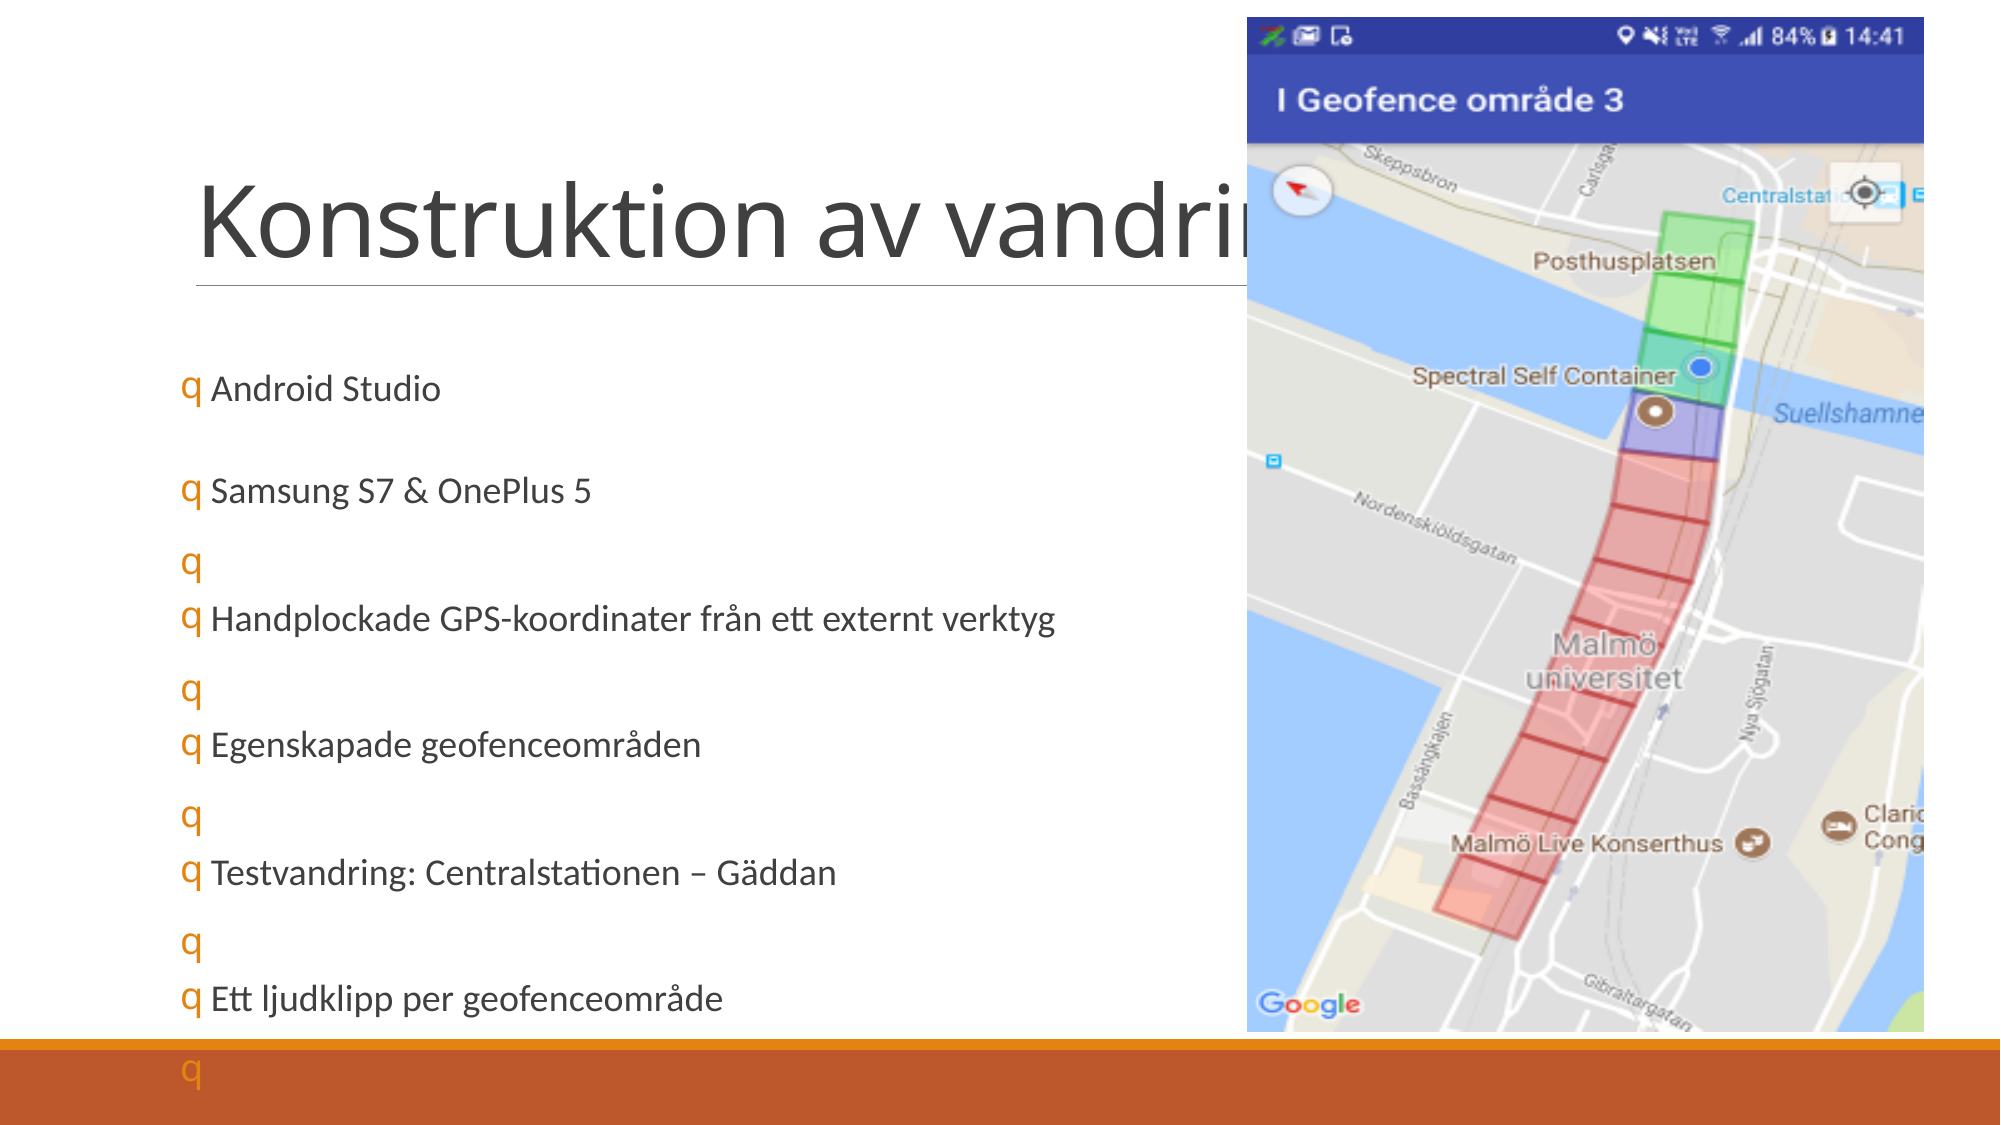

# Konstruktion av vandring
 Android Studio
 Samsung S7 & OnePlus 5
 Handplockade GPS-koordinater från ett externt verktyg
 Egenskapade geofenceområden
 Testvandring: Centralstationen – Gäddan
 Ett ljudklipp per geofenceområde